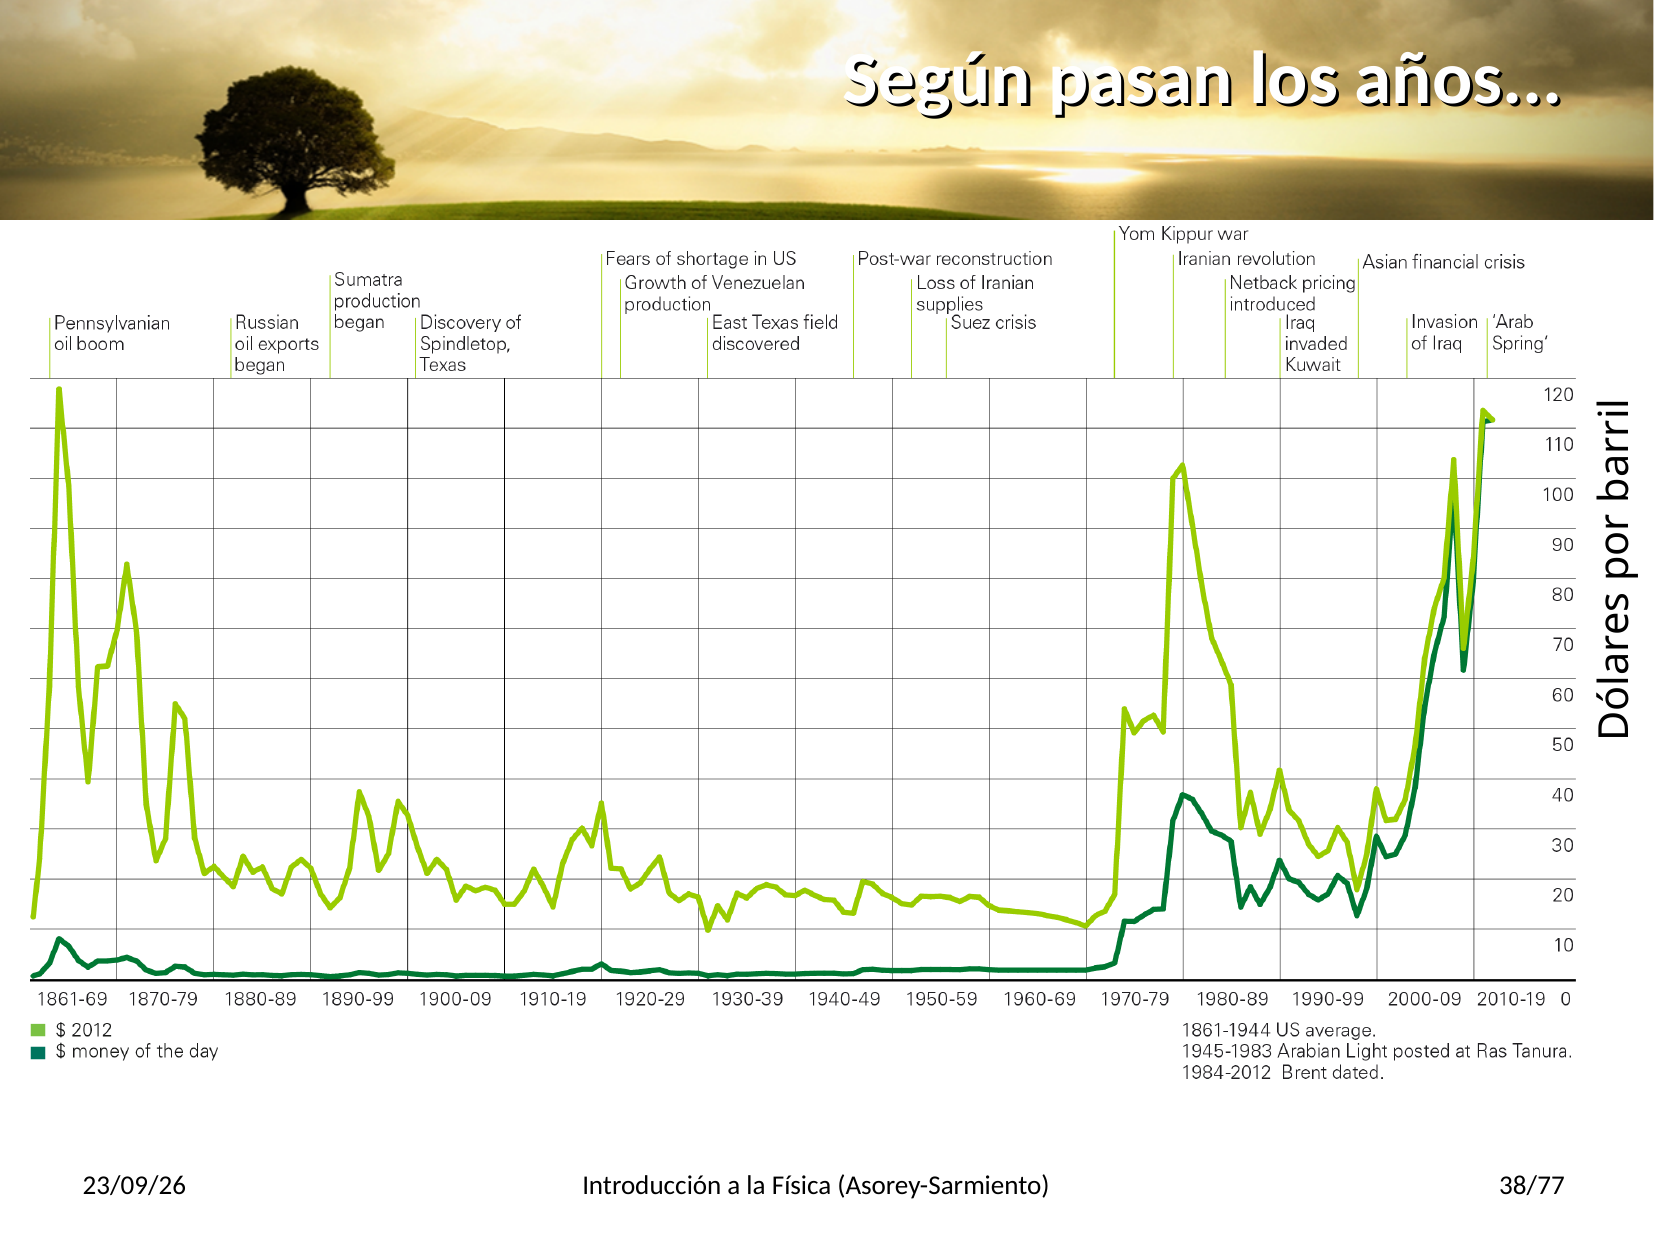

# Según pasan los años...
Dólares por barril
Año
Introducción a la Física (Asorey-Sarmiento)
38